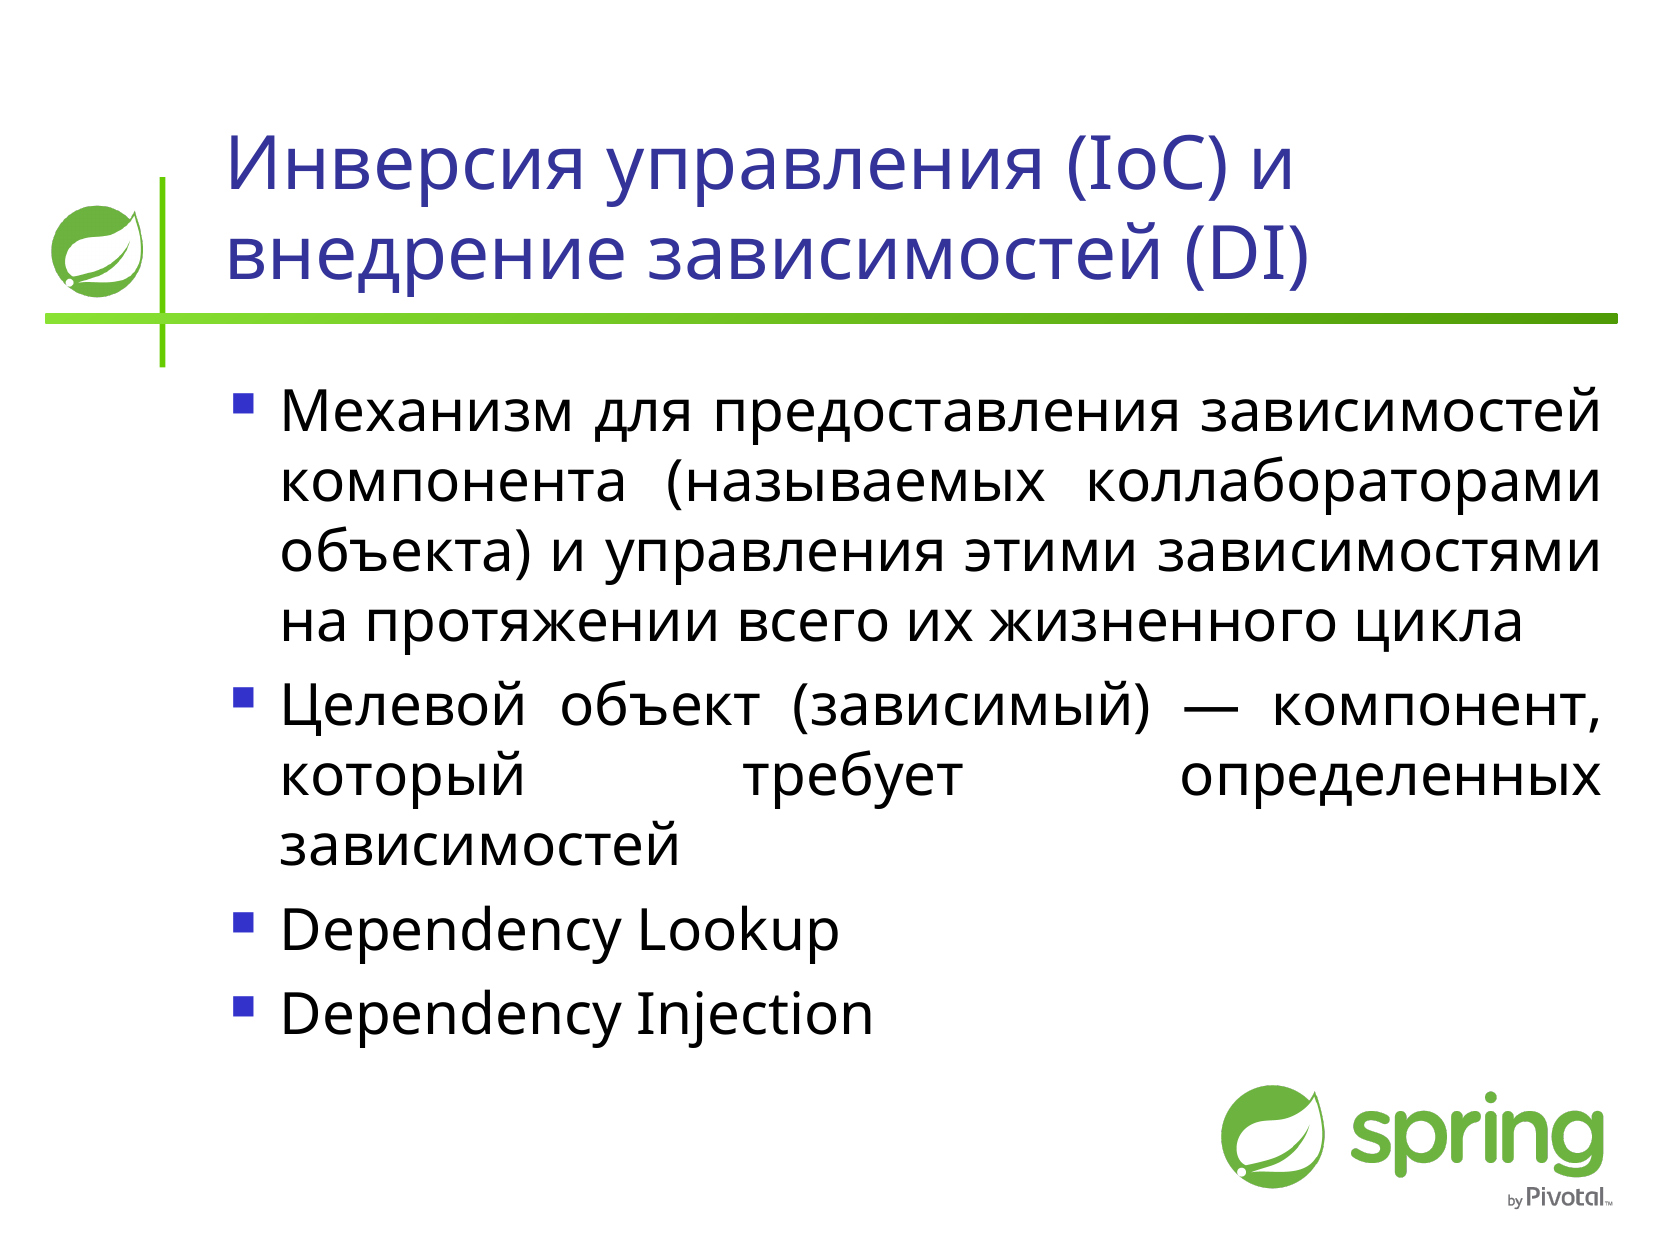

# Инверсия управления (IoC) и внедрение зависимостей (DI)
Механизм для предоставления зависимостей компонента (называемых коллабораторами объекта) и управления этими зависимостями на протяжении всего их жизненного цикла
Целевой объект (зависимый) — компонент, который требует определенных зависимостей
Dependency Lookup
Dependency Injection